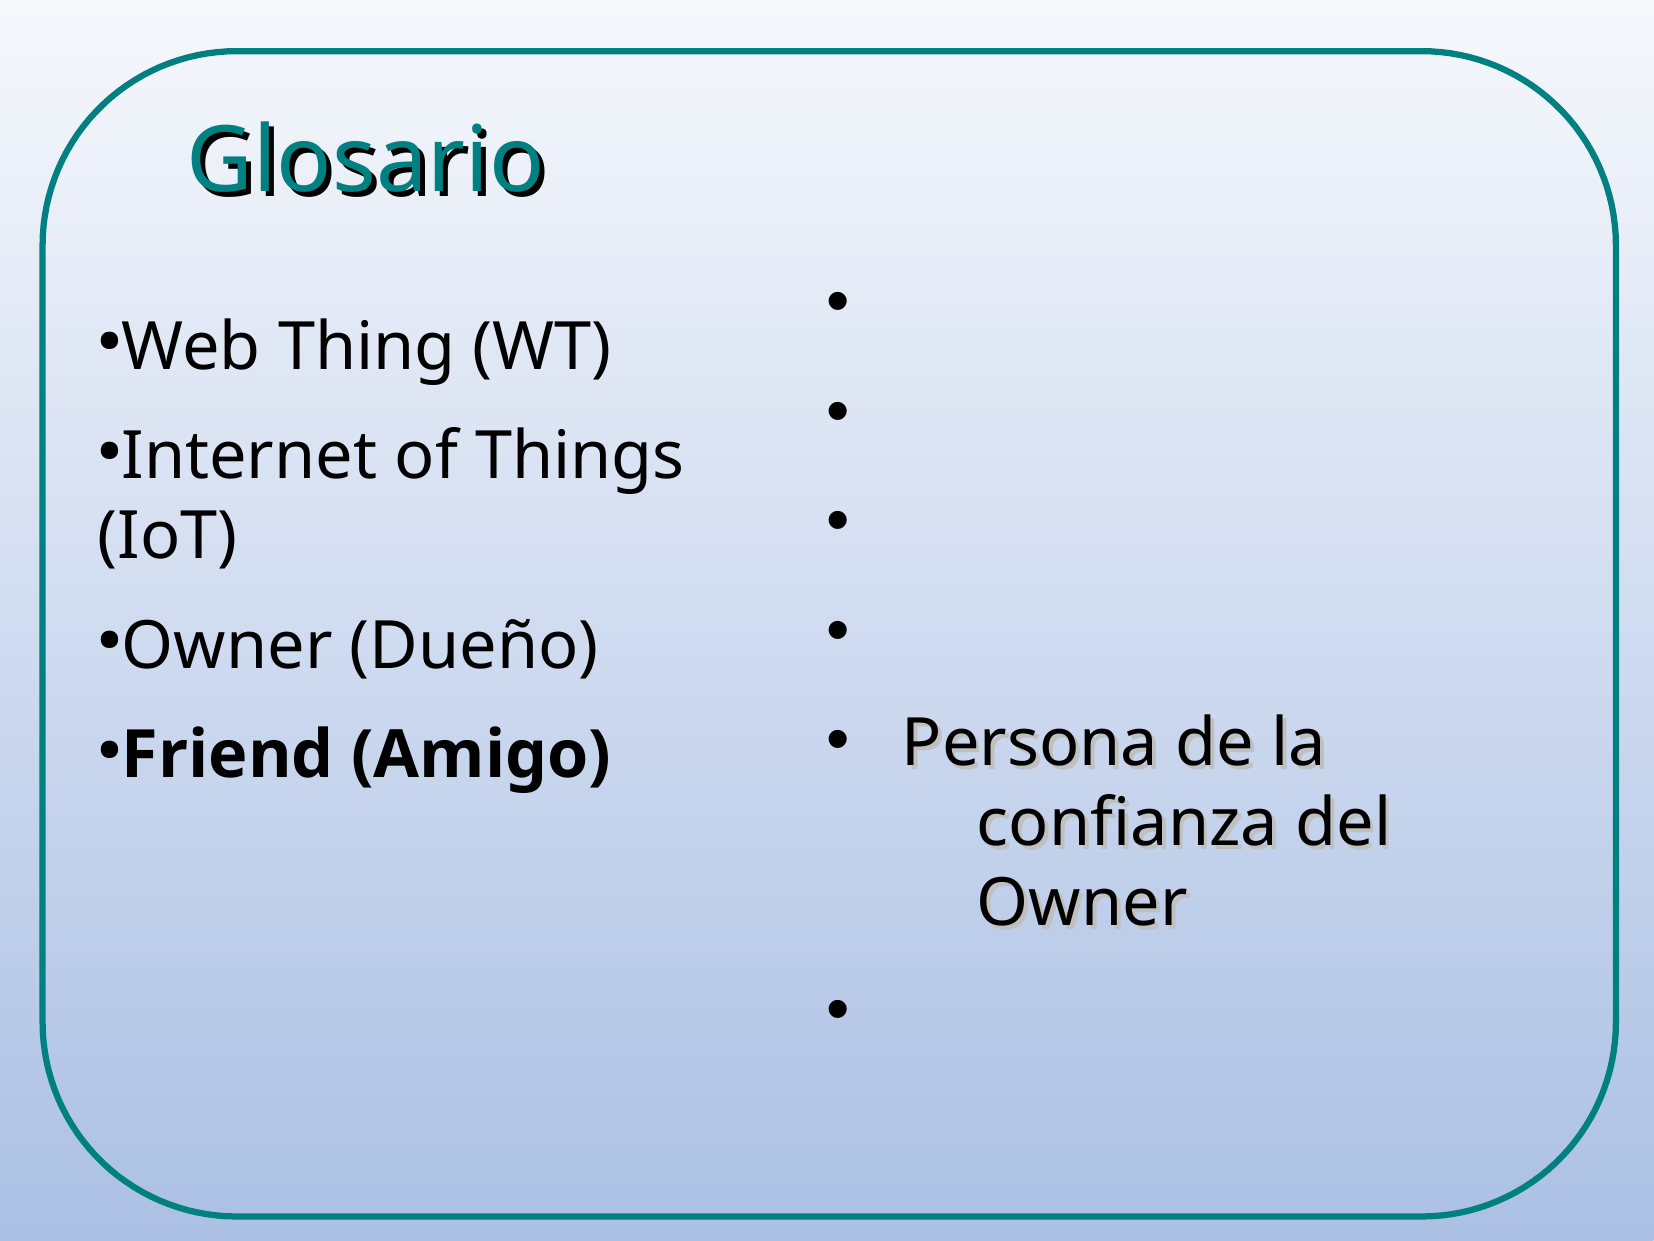

# Glosario
Persona de la confianza del Owner
Web Thing (WT)
Internet of Things (IoT)
Owner (Dueño)
Friend (Amigo)